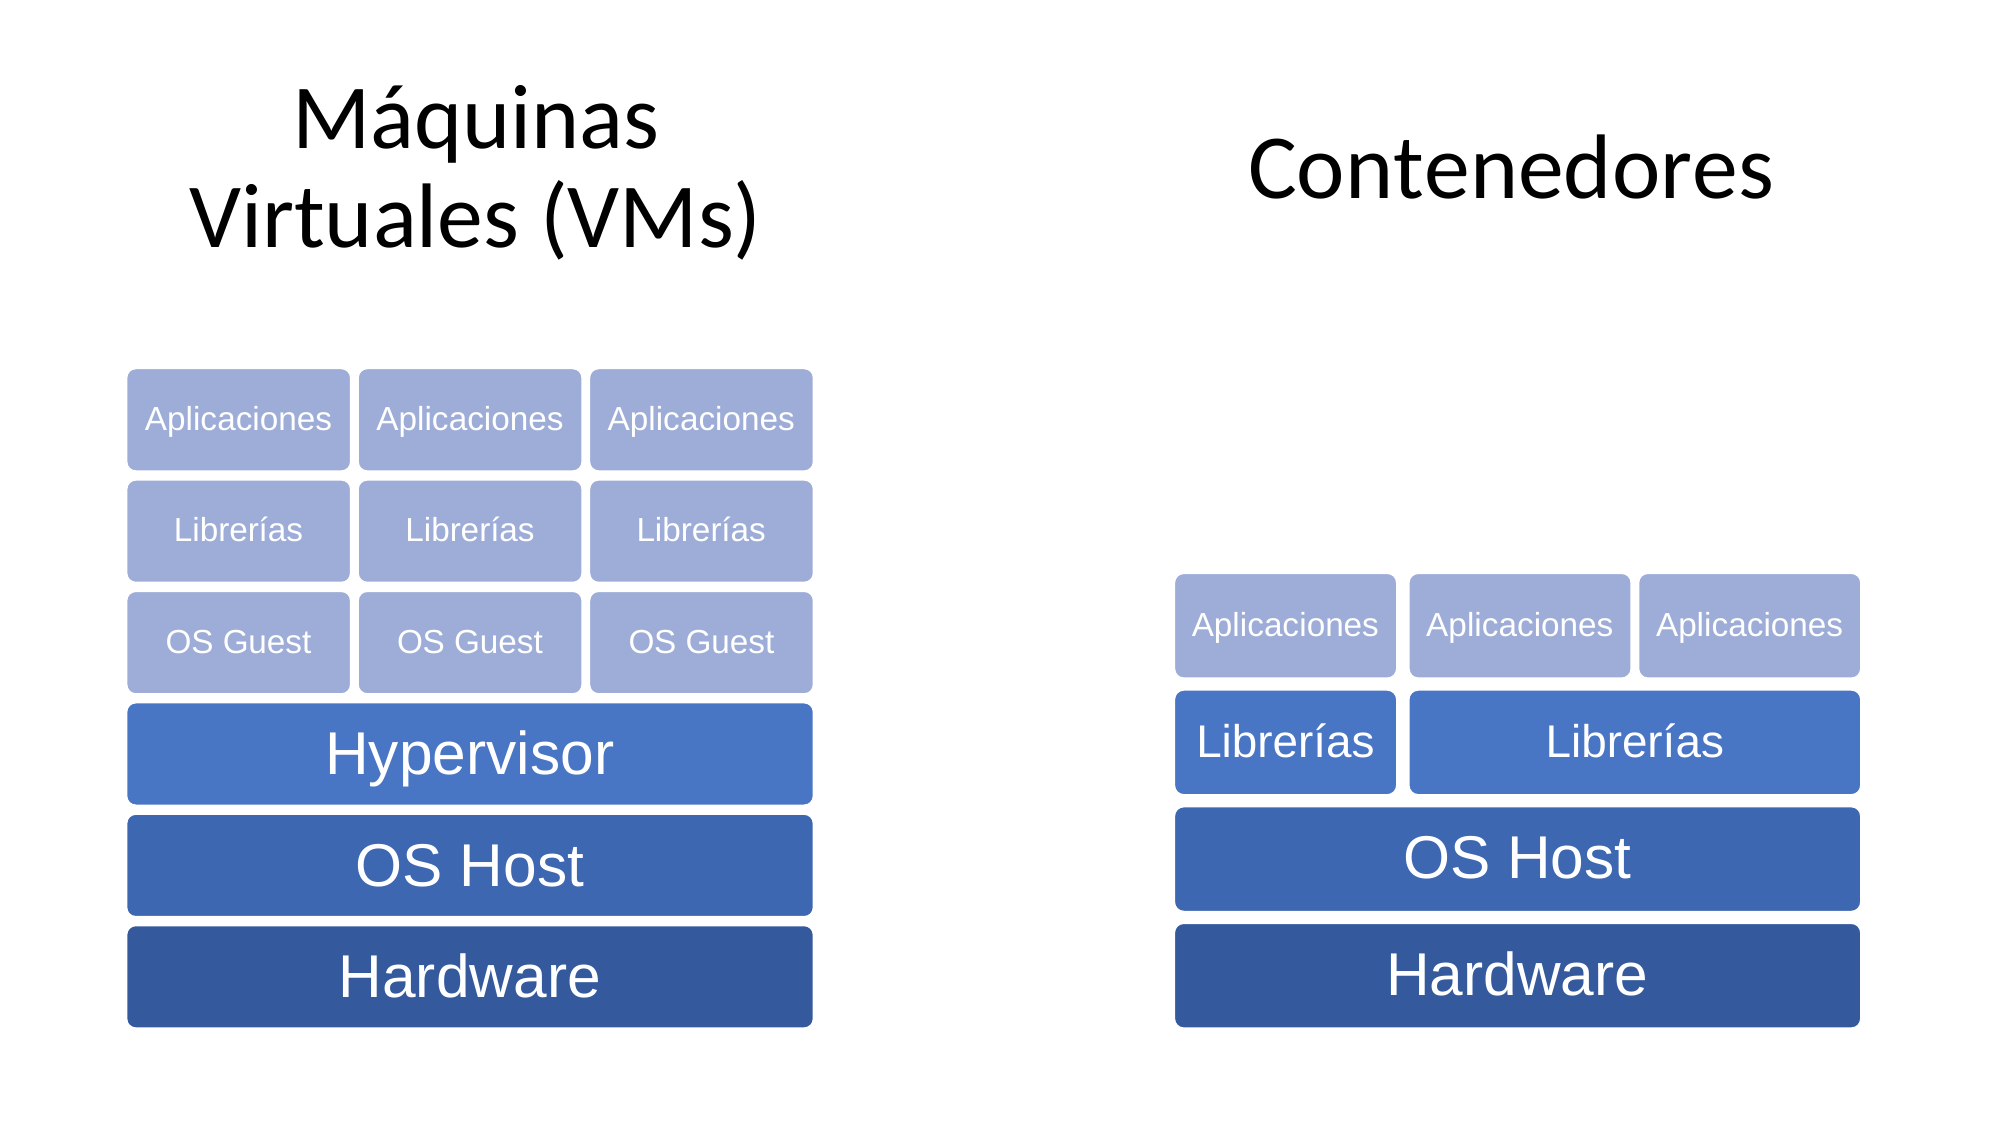

# Máquinas Virtuales (VMs)
Contenedores
Aplicaciones
Aplicaciones
Aplicaciones
Librerías
Librerías
Librerías
OS Guest
OS Guest
OS Guest
Hypervisor
OS Host
Hardware
Aplicaciones
Aplicaciones
Aplicaciones
Librerías
Librerías
OS Host
Hardware